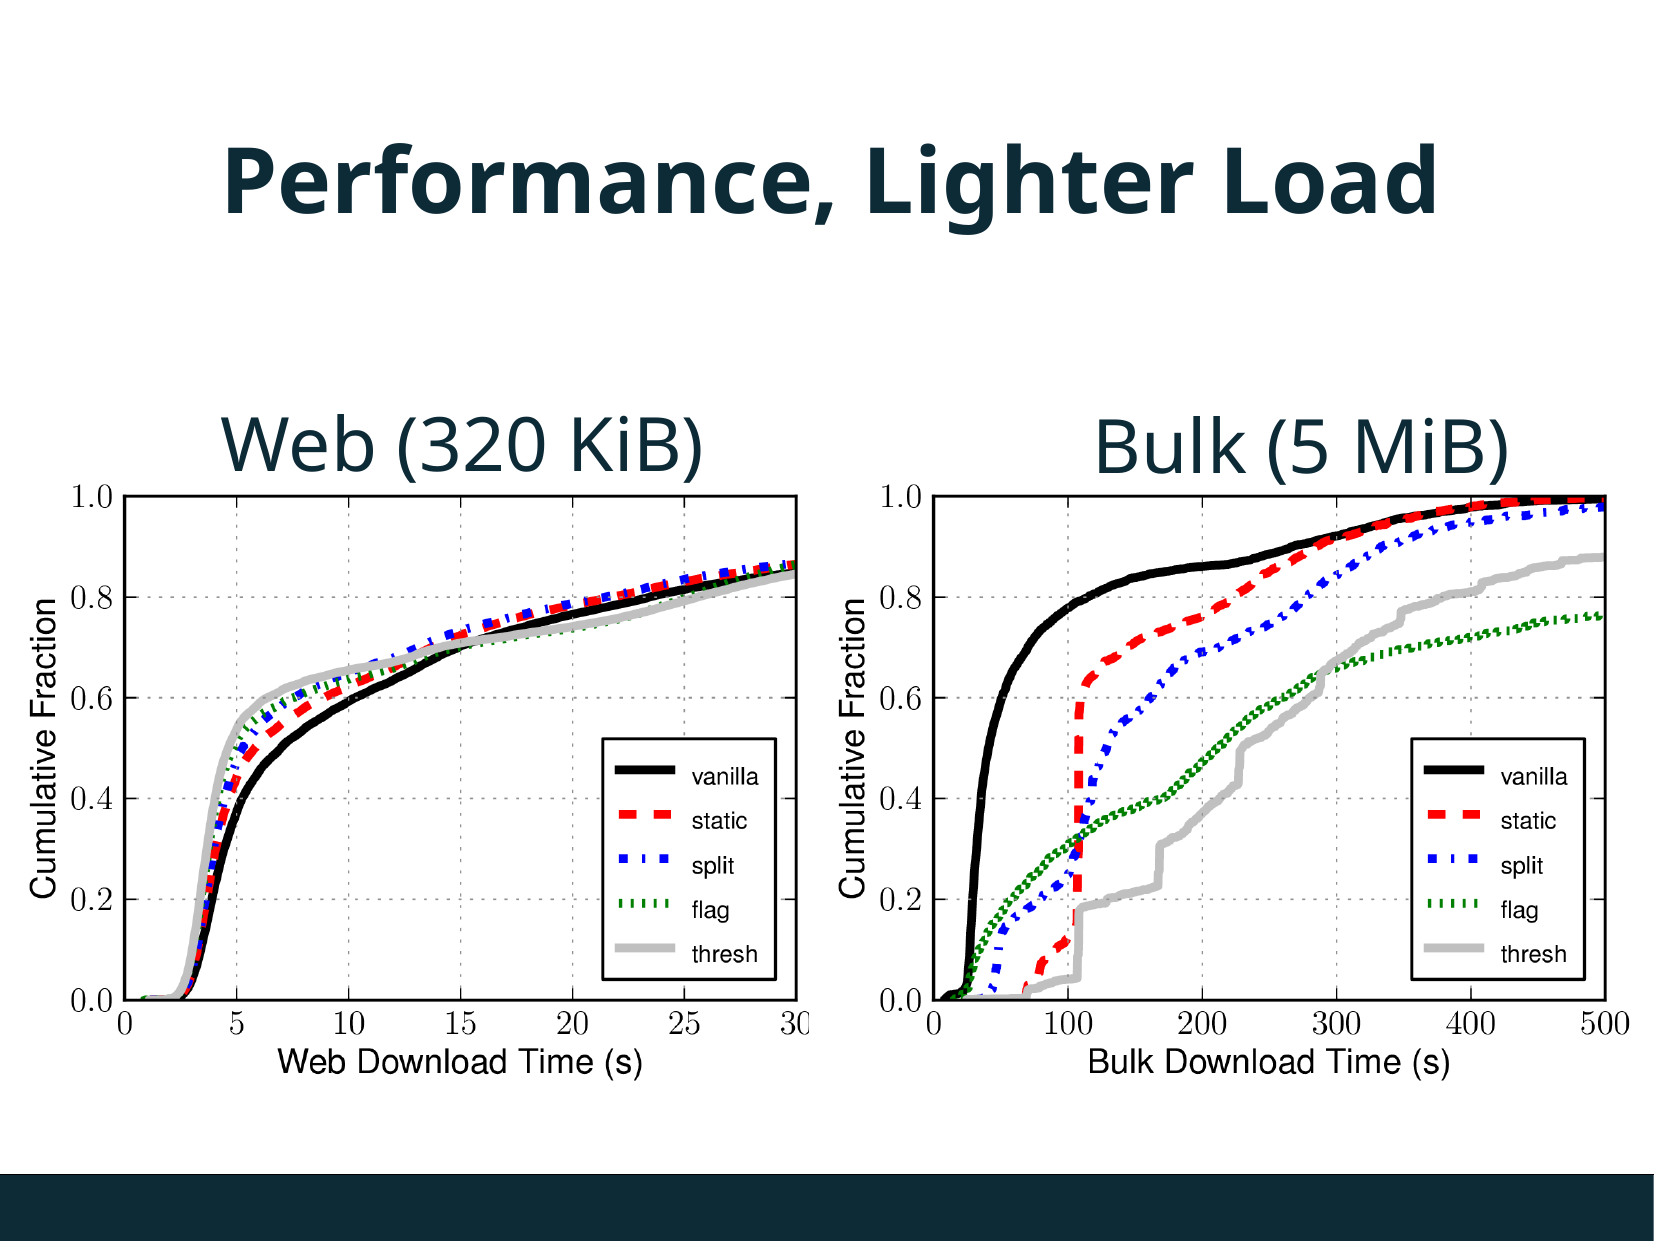

# Performance, Lighter Load
Web (320 KiB)
Bulk (5 MiB)